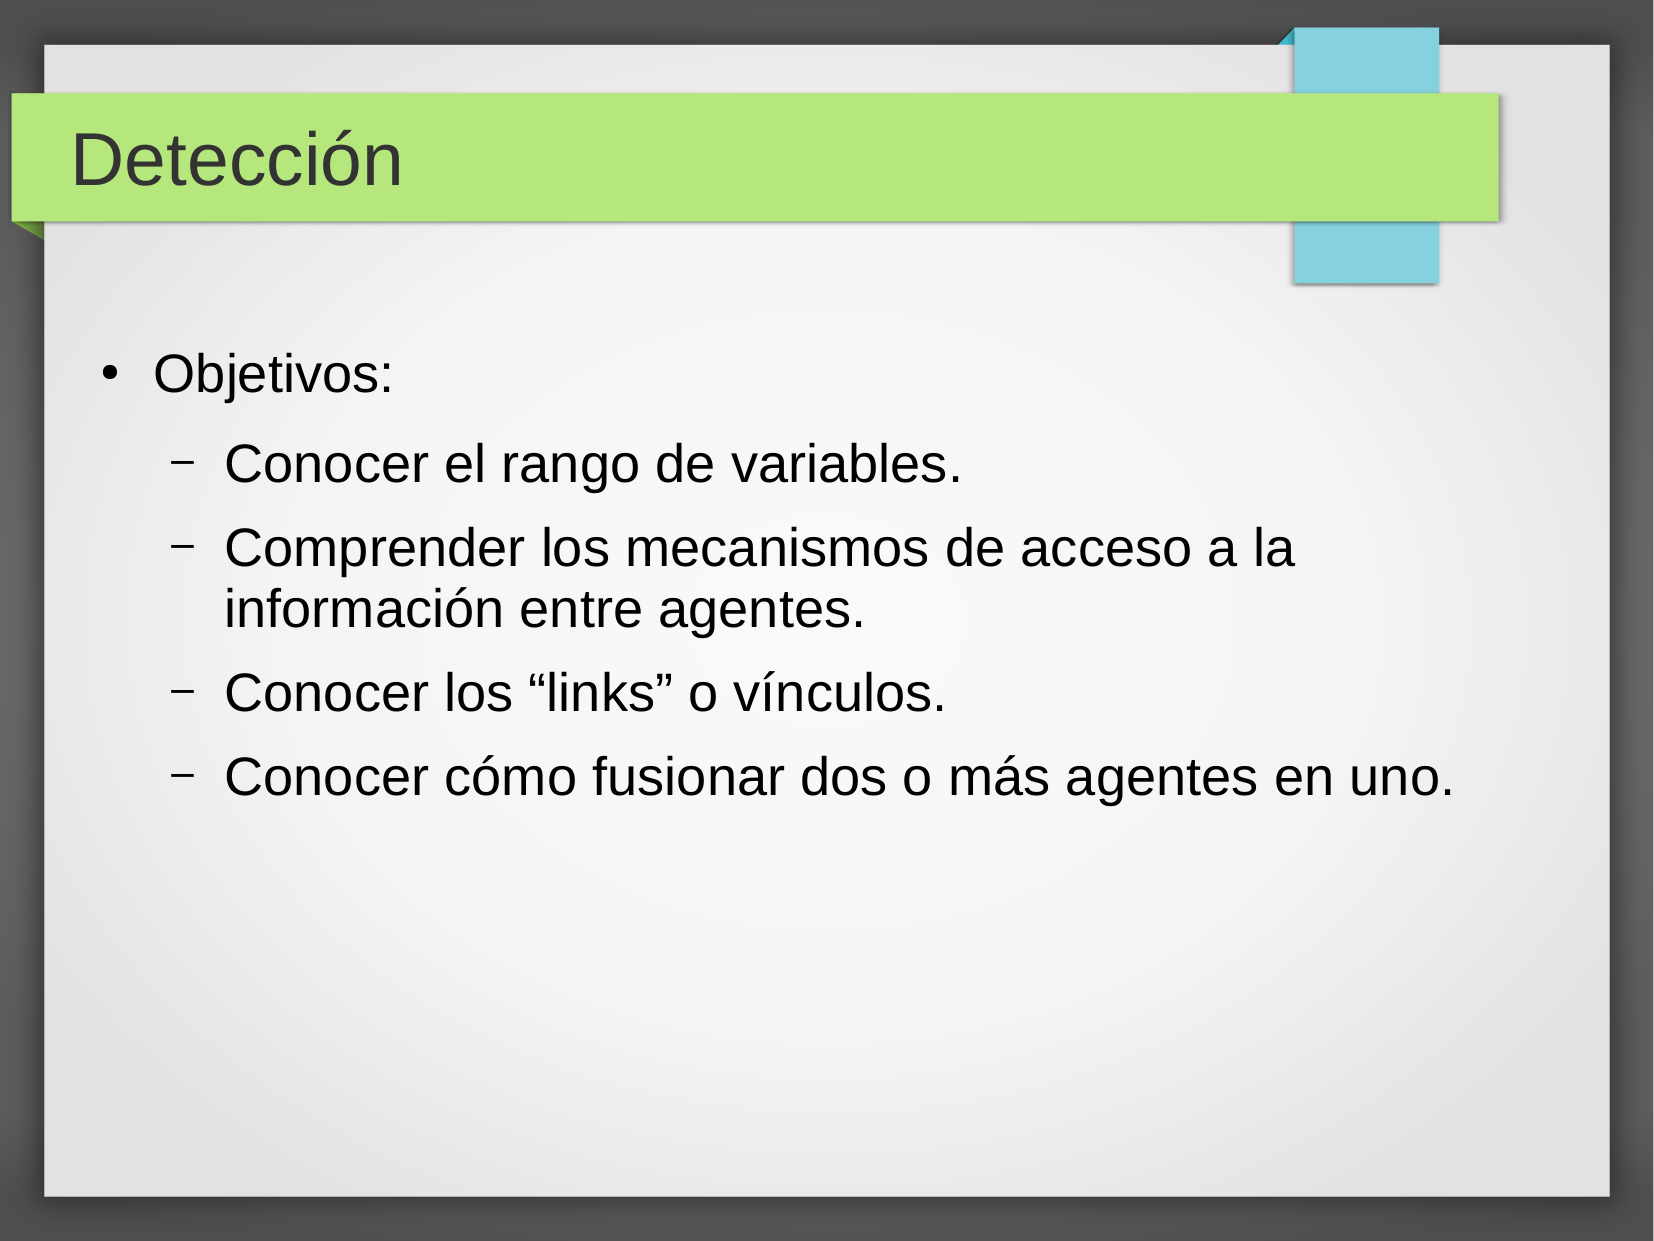

# Detección
Objetivos:
Conocer el rango de variables.
Comprender los mecanismos de acceso a la información entre agentes.
Conocer los “links” o vínculos.
Conocer cómo fusionar dos o más agentes en uno.